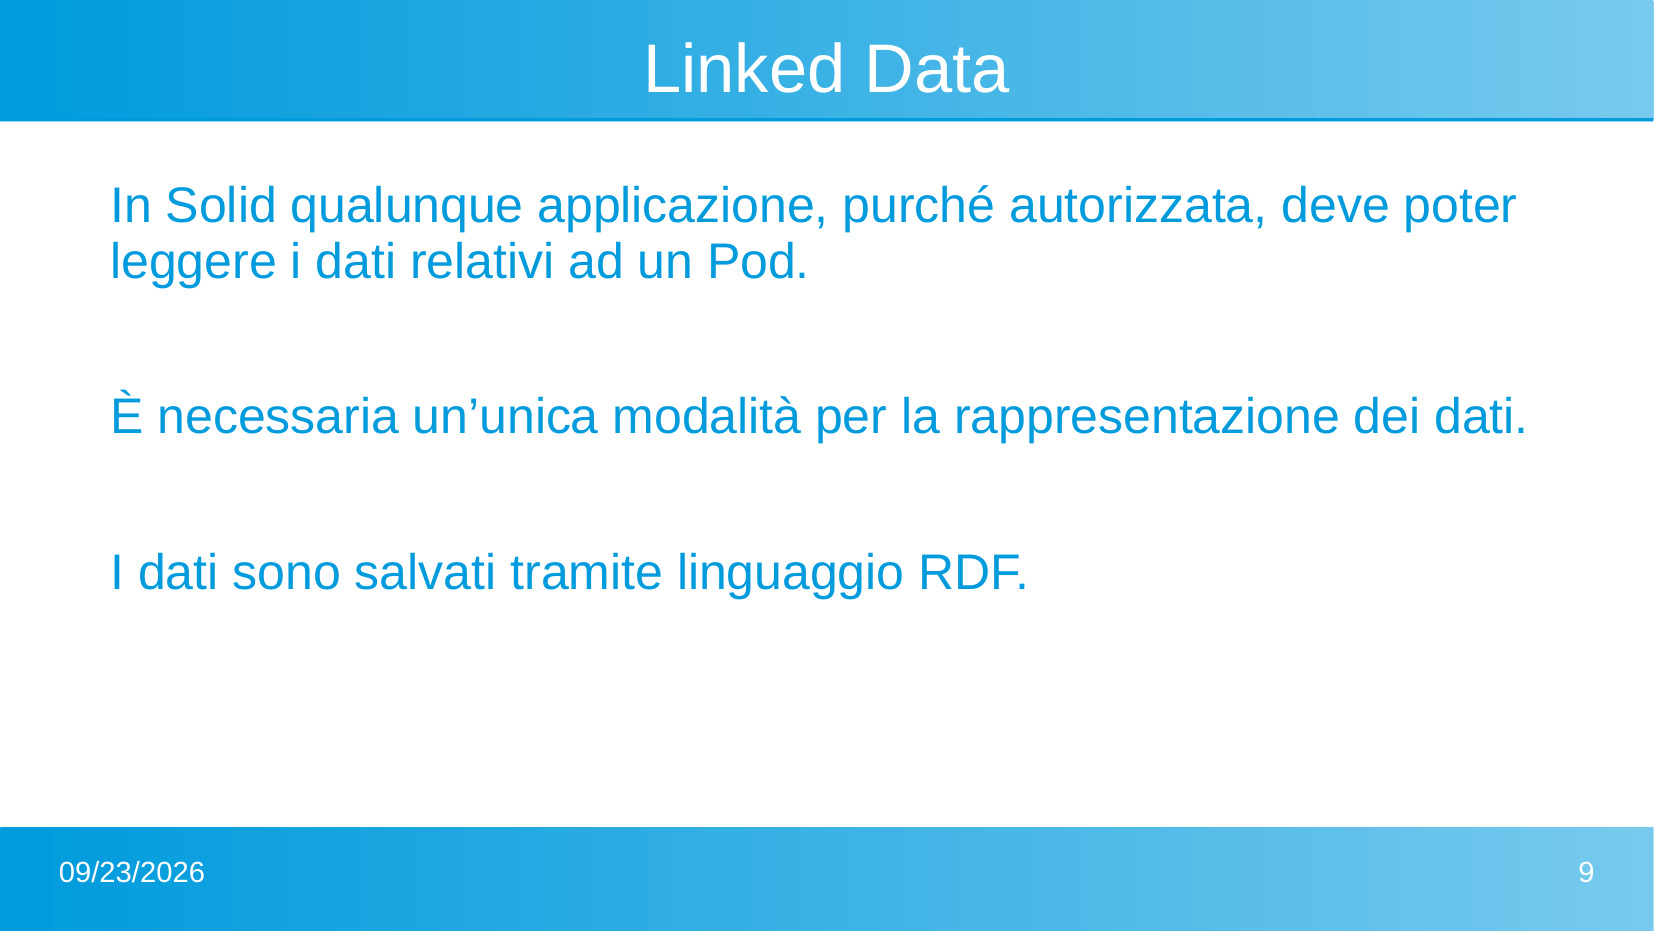

# Linked Data
In Solid qualunque applicazione, purché autorizzata, deve poter leggere i dati relativi ad un Pod.
È necessaria un’unica modalità per la rappresentazione dei dati.
I dati sono salvati tramite linguaggio RDF.
9